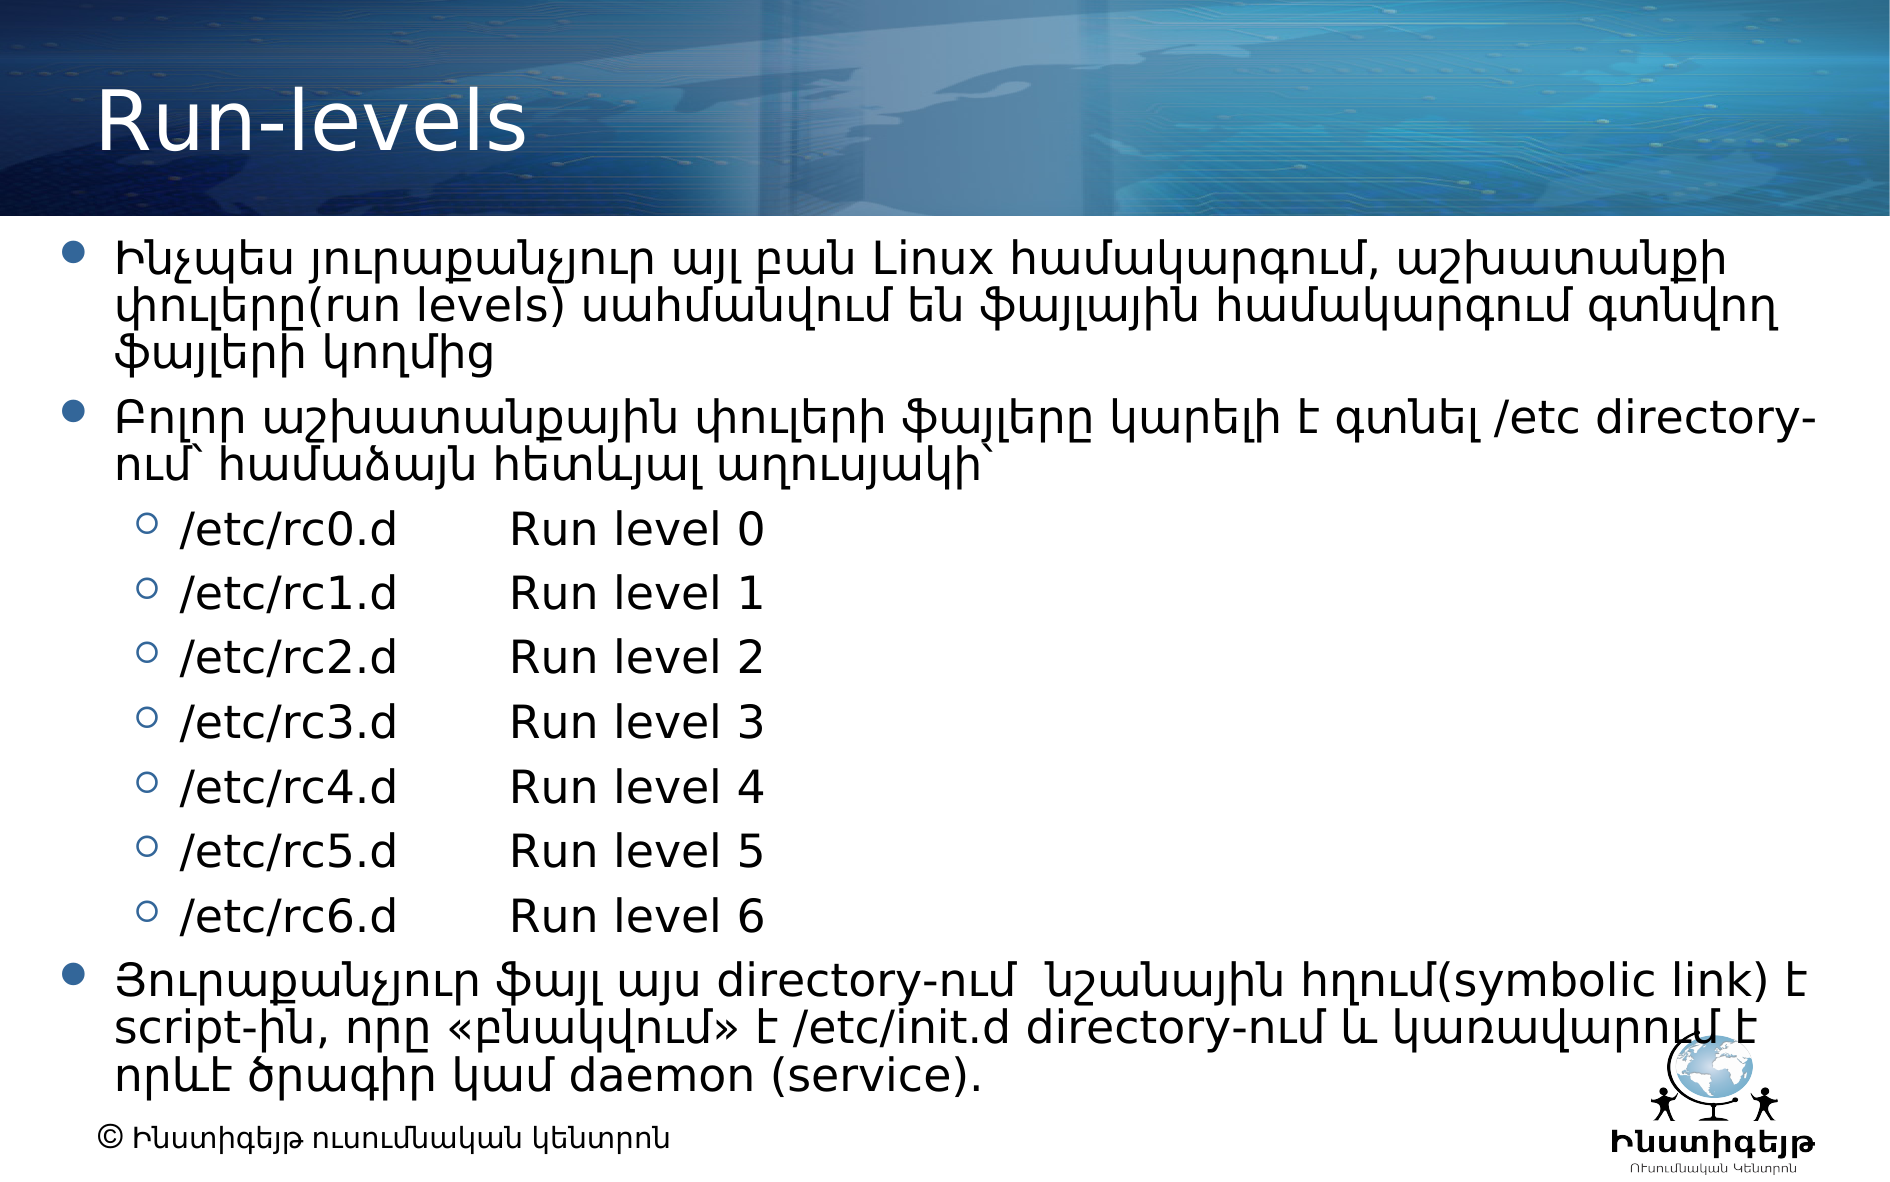

Run-levels
# Ինչպես յուրաքանչյուր այլ բան Linux համակարգում, աշխատանքի փուլերը(run levels) սահմանվում են ֆայլային համակարգում գտնվող ֆայլերի կողմից
Բոլոր աշխատանքային փուլերի ֆայլերը կարելի է գտնել /etc directory-ում՝ համաձայն հետևյալ աղուսյակի՝
/etc/rc0.d		Run level 0
/etc/rc1.d		Run level 1
/etc/rc2.d		Run level 2
/etc/rc3.d		Run level 3
/etc/rc4.d		Run level 4
/etc/rc5.d		Run level 5
/etc/rc6.d		Run level 6
Յուրաքանչյուր ֆայլ այս directory-ում նշանային հղում(symbolic link) է script-ին, որը «բնակվում» է /etc/init.d directory-ում և կառավարում է որևէ ծրագիր կամ daemon (service).